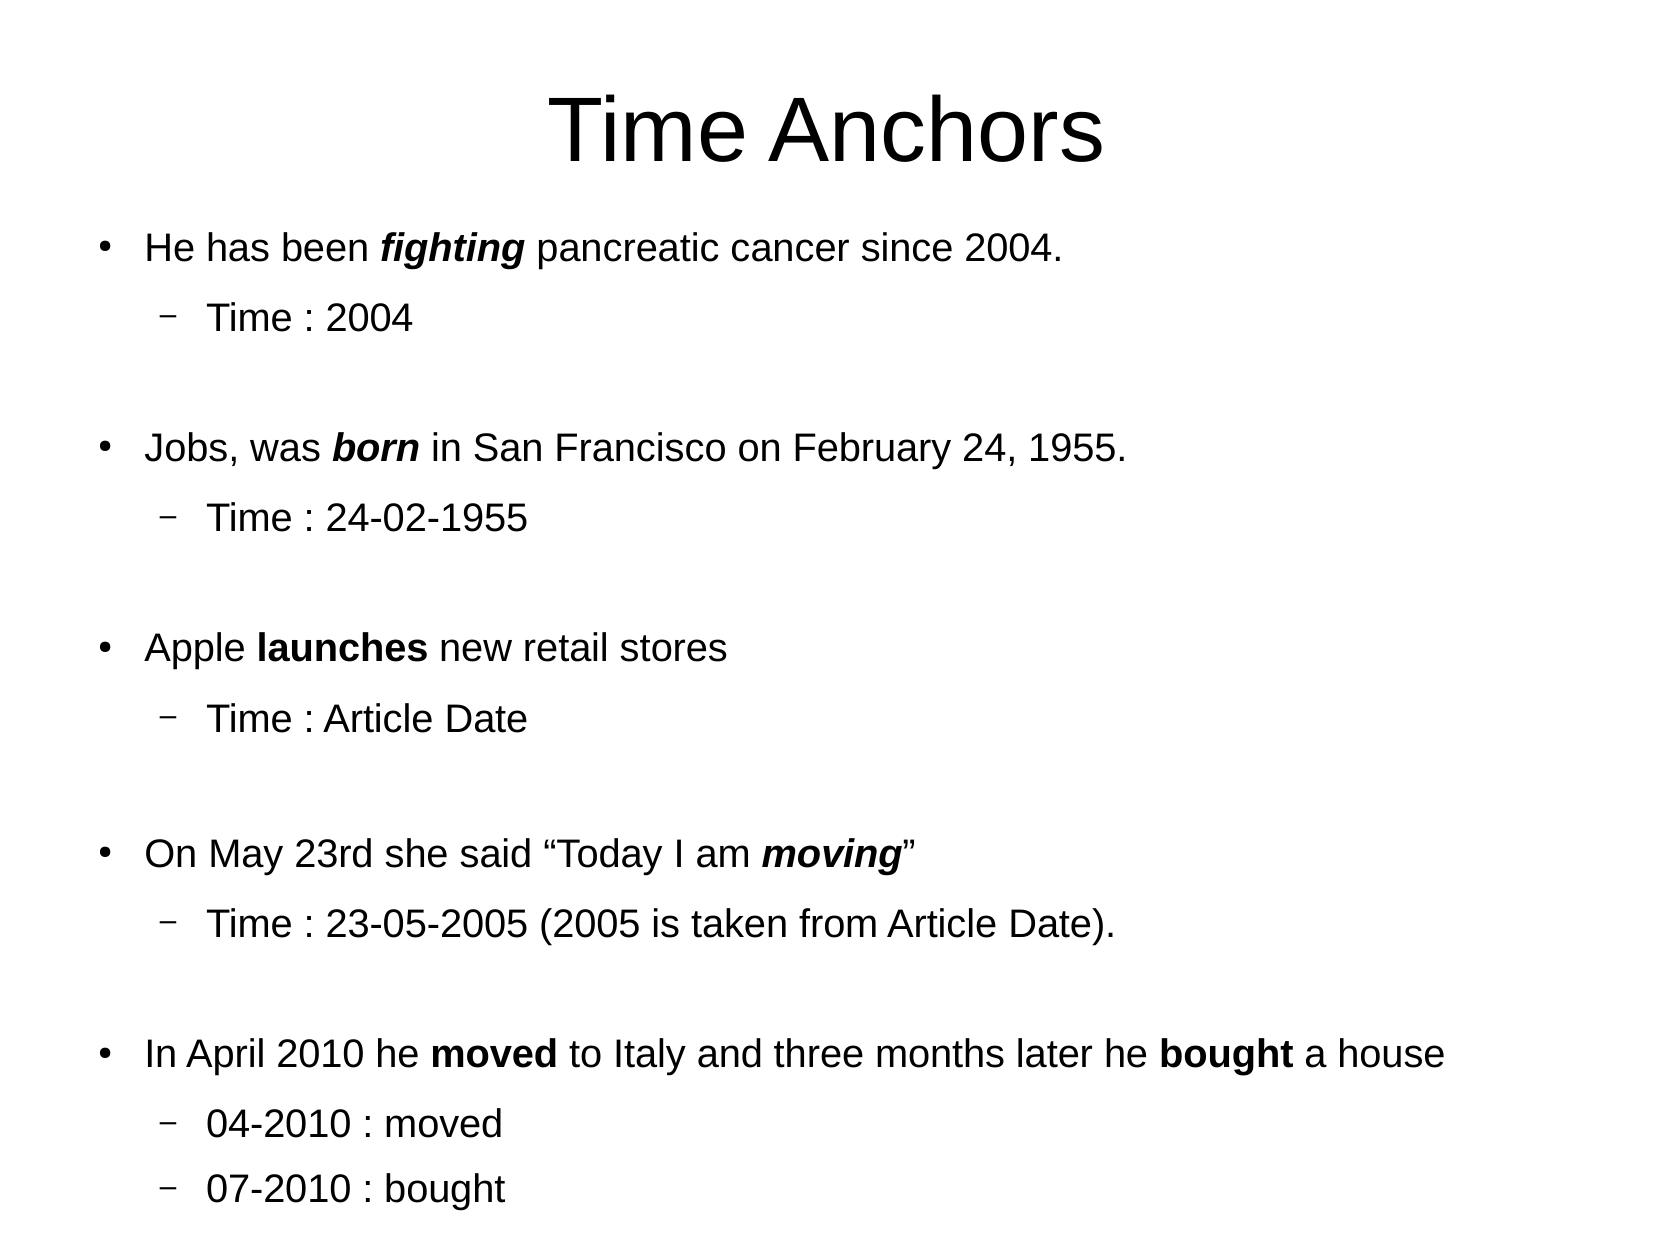

# Time Anchors
He has been fighting pancreatic cancer since 2004.
Time : 2004
Jobs, was born in San Francisco on February 24, 1955.
Time : 24-02-1955
Apple launches new retail stores
Time : Article Date
On May 23rd she said “Today I am moving”
Time : 23-05-2005 (2005 is taken from Article Date).
In April 2010 he moved to Italy and three months later he bought a house
04-2010 : moved
07-2010 : bought